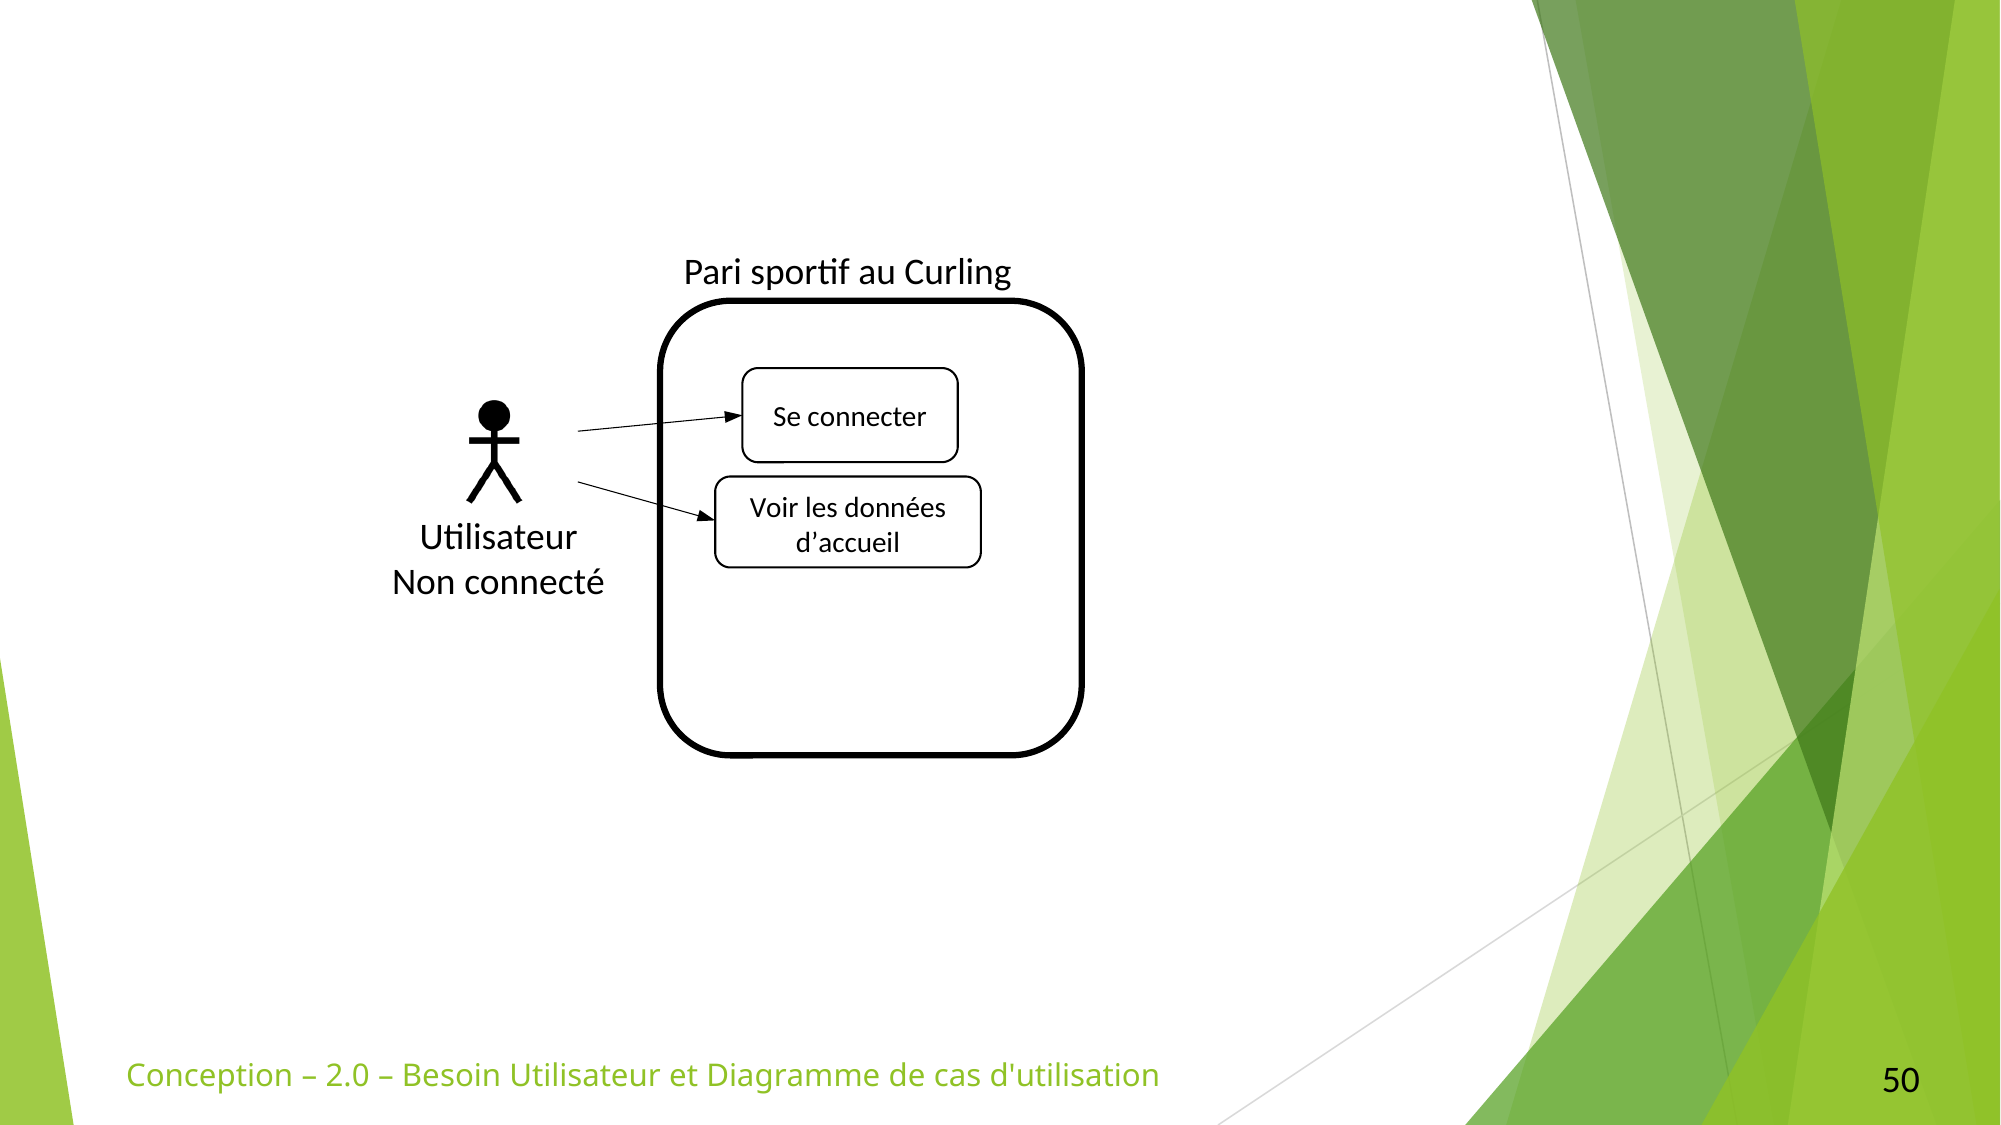

Pari sportif au Curling
Se connecter
Voir les données d’accueil
Utilisateur
Non connecté
Conception – 2.0 – Besoin Utilisateur et Diagramme de cas d'utilisation